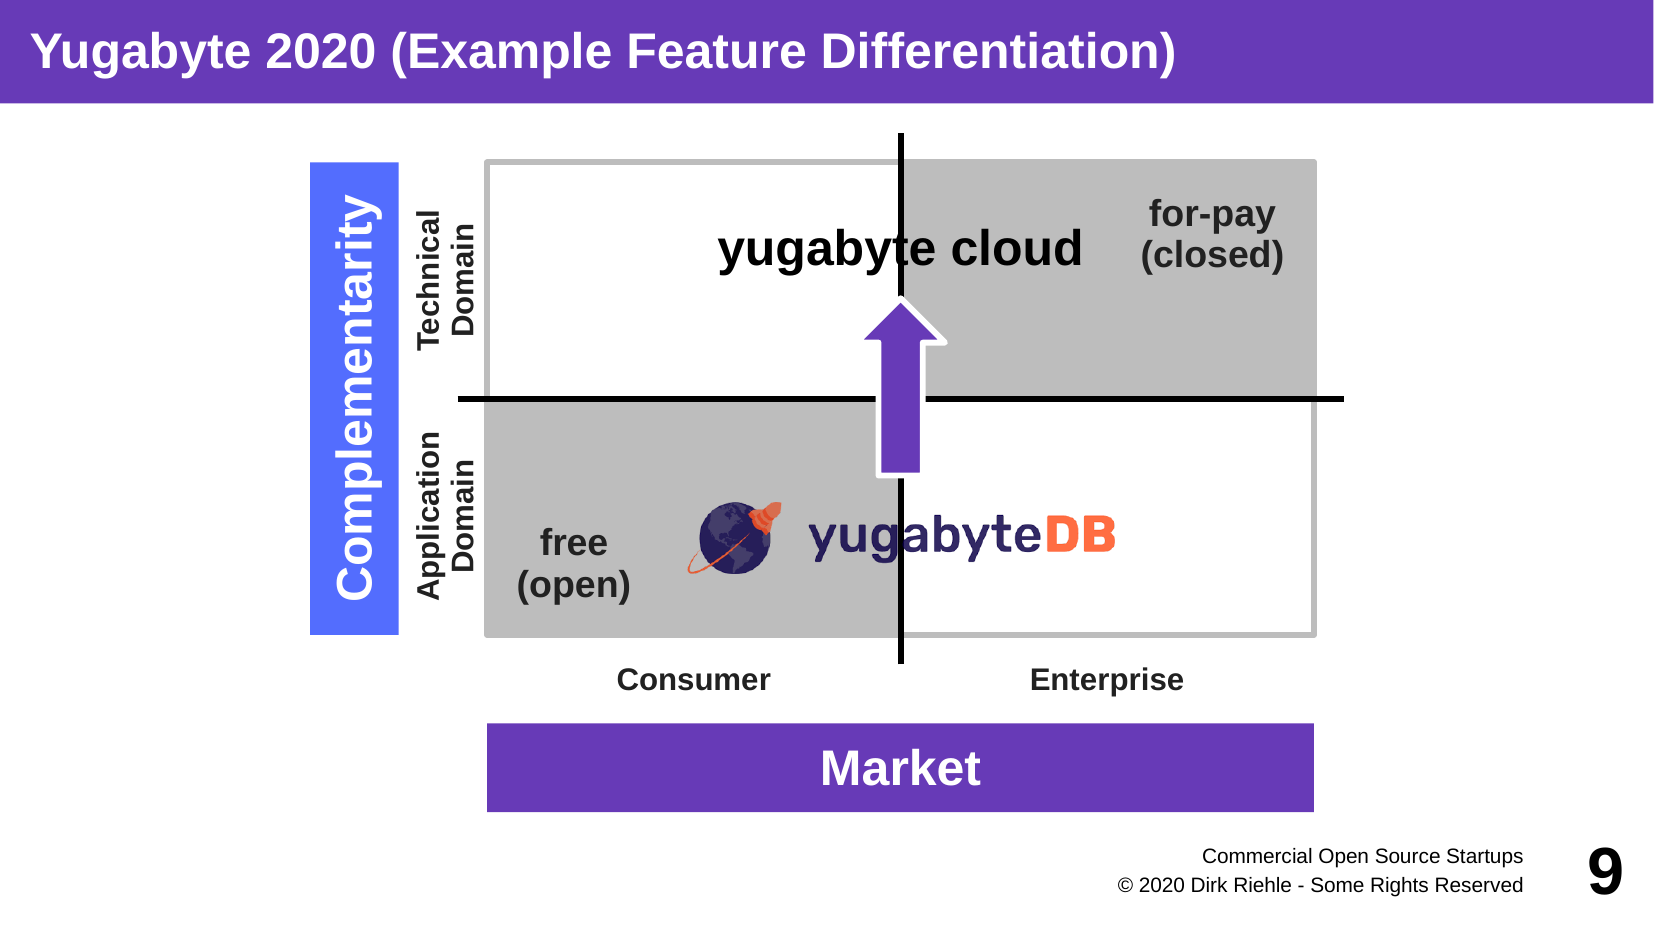

# Yugabyte 2020 (Example Feature Differentiation)
for-pay
(closed)
Technical Domain
Complementarity
free
(open)
Application
Domain
Consumer
Enterprise
Market
yugabyte cloud
Commercial Open Source Startups
9
© 2020 Dirk Riehle - Some Rights Reserved